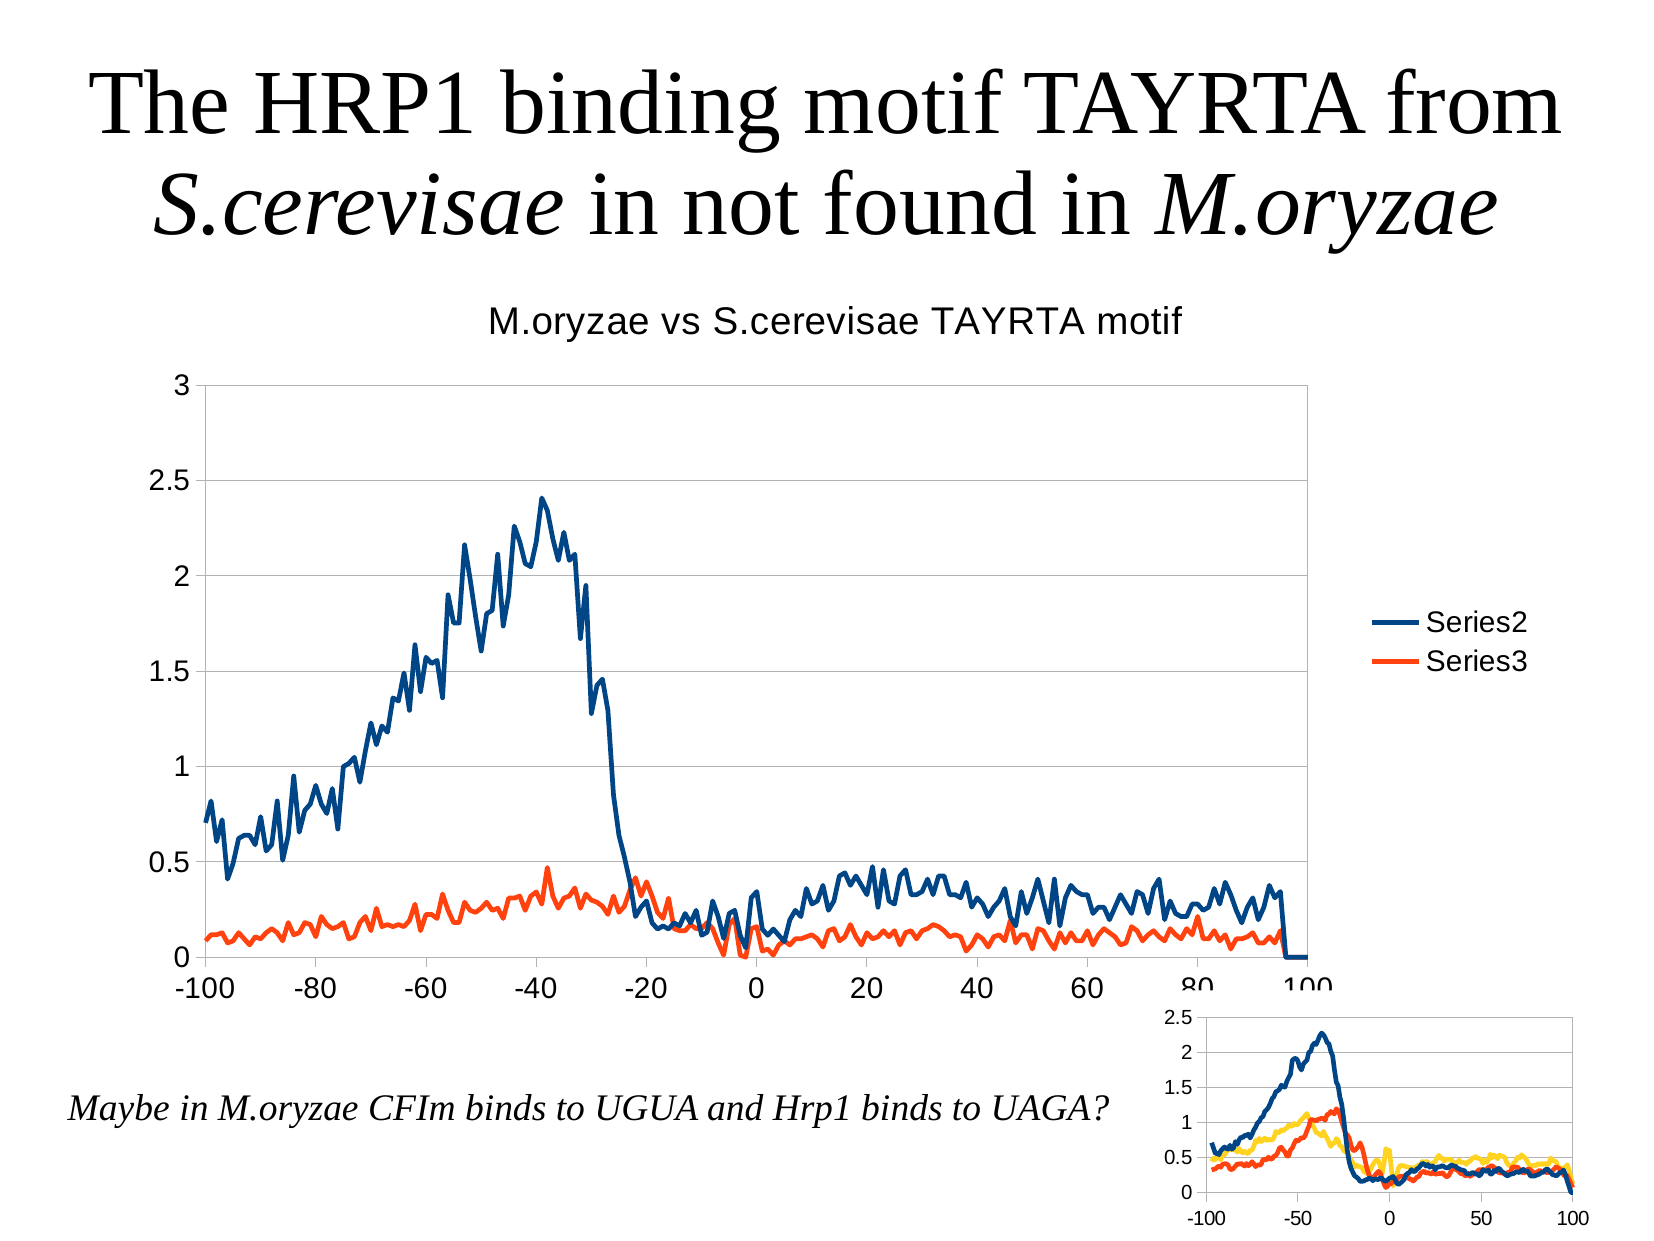

# The HRP1 binding motif TAYRTA from S.cerevisae in not found in M.oryzae
### Chart: M.oryzae vs S.cerevisae TAYRTA motif
| Category | | |
|---|---|---|
### Chart
| Category | | | |
|---|---|---|---|Maybe in M.oryzae CFIm binds to UGUA and Hrp1 binds to UAGA?